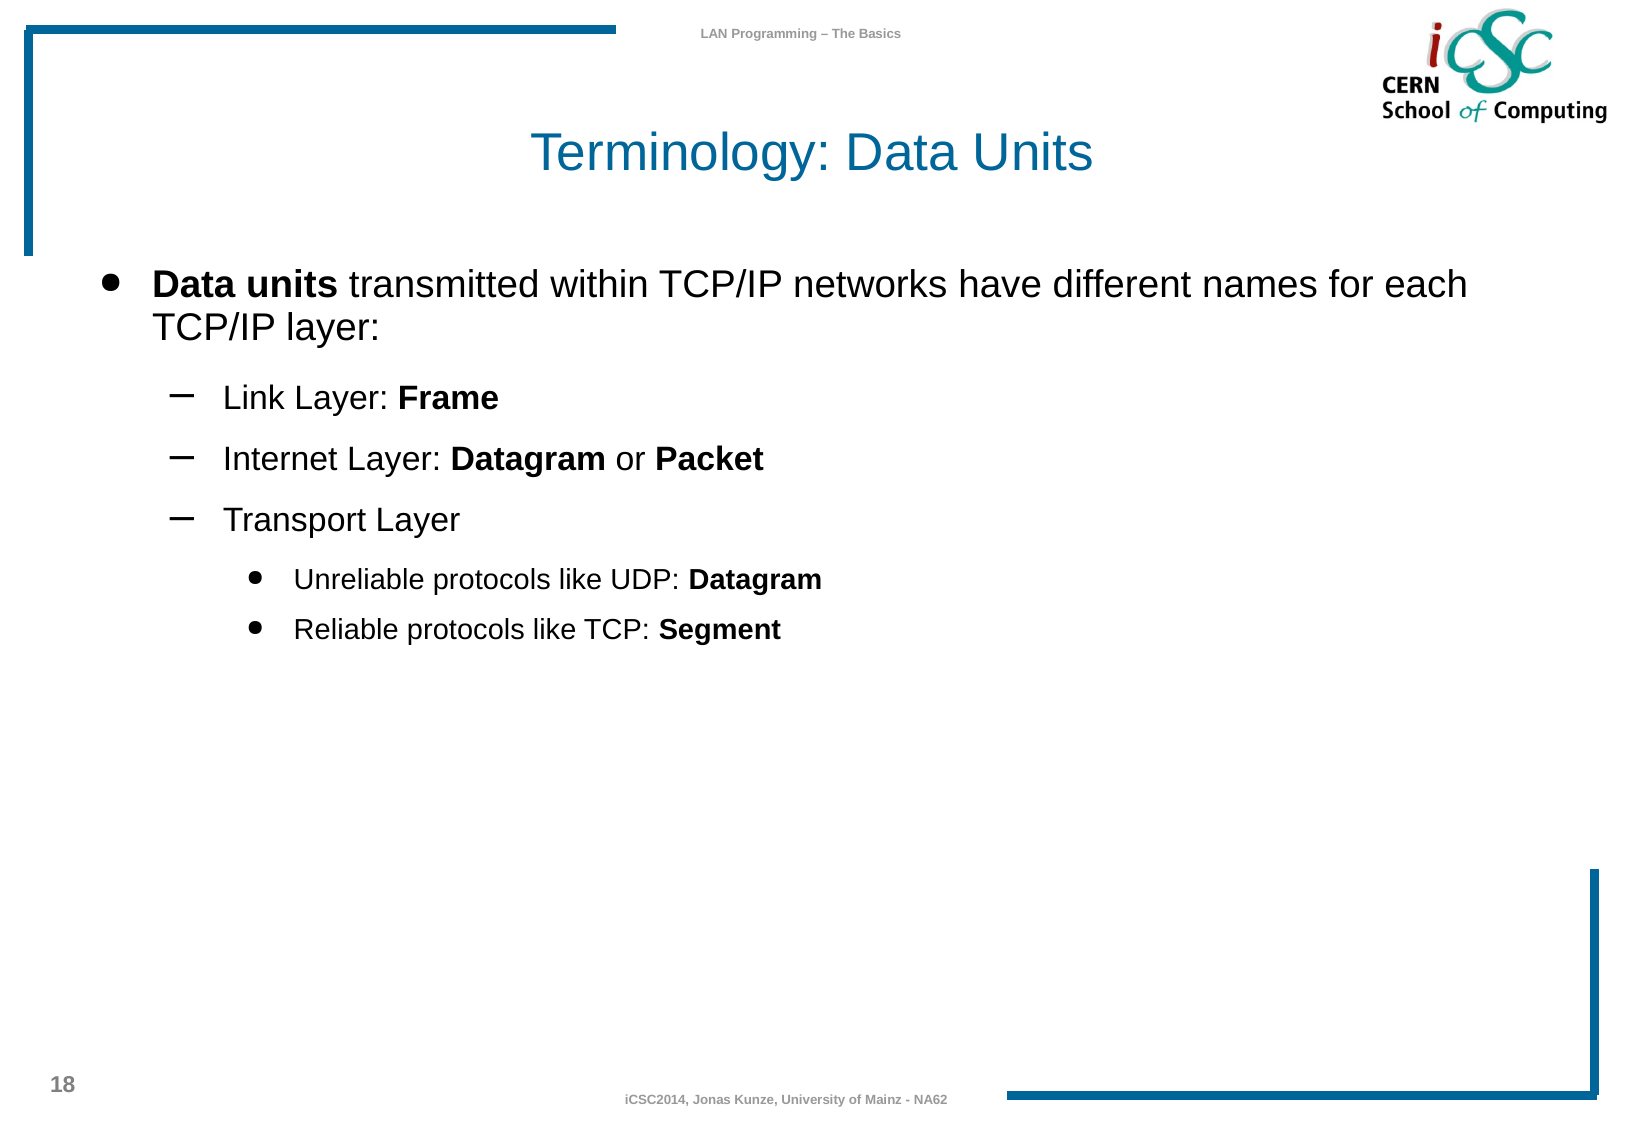

# Terminology: Data Units
Data units transmitted within TCP/IP networks have different names for each TCP/IP layer:
Link Layer: Frame
Internet Layer: Datagram or Packet
Transport Layer
Unreliable protocols like UDP: Datagram
Reliable protocols like TCP: Segment